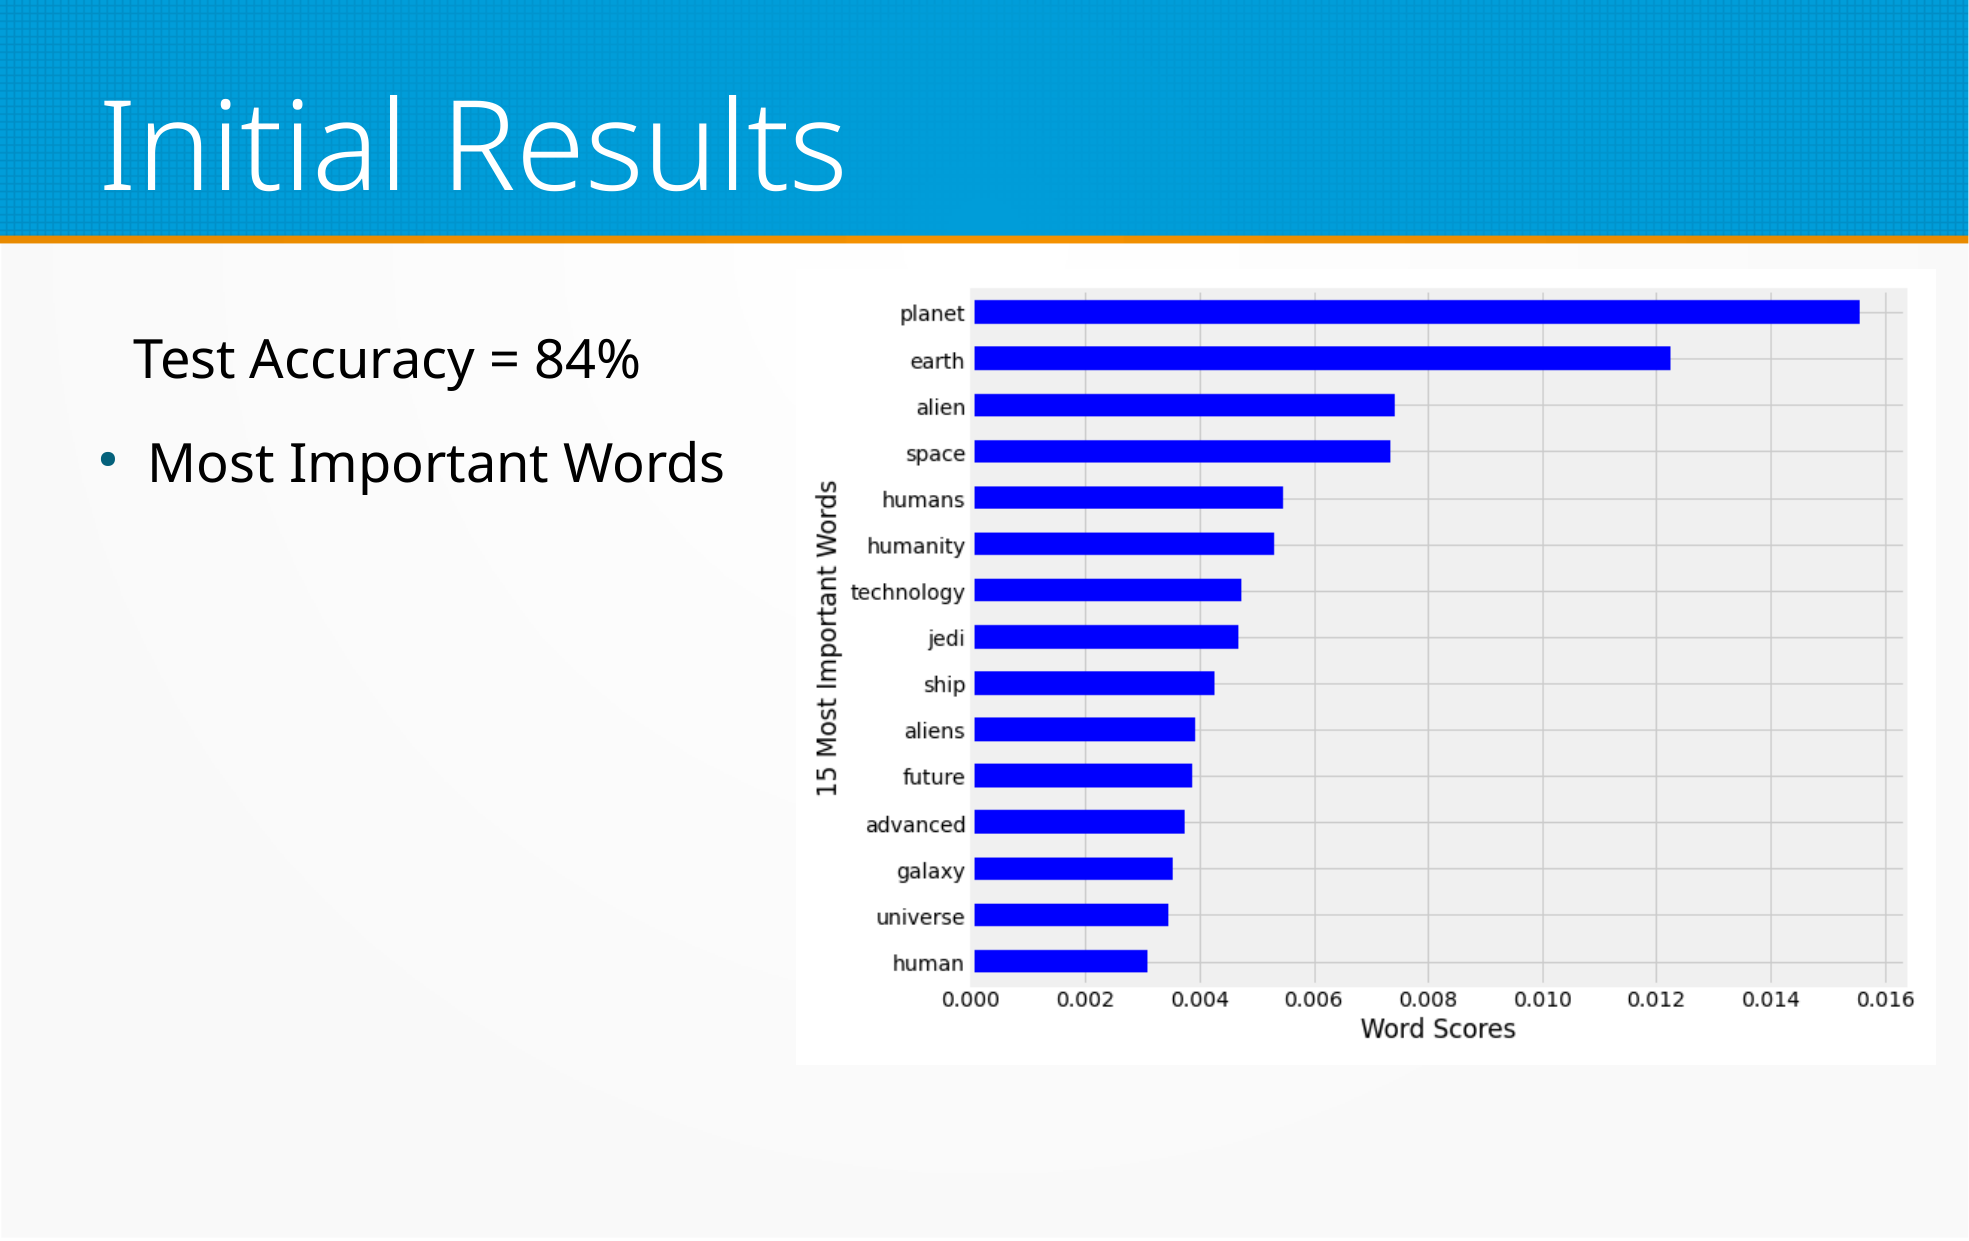

# Initial Results
Test Accuracy = 84%
 Most Important Words